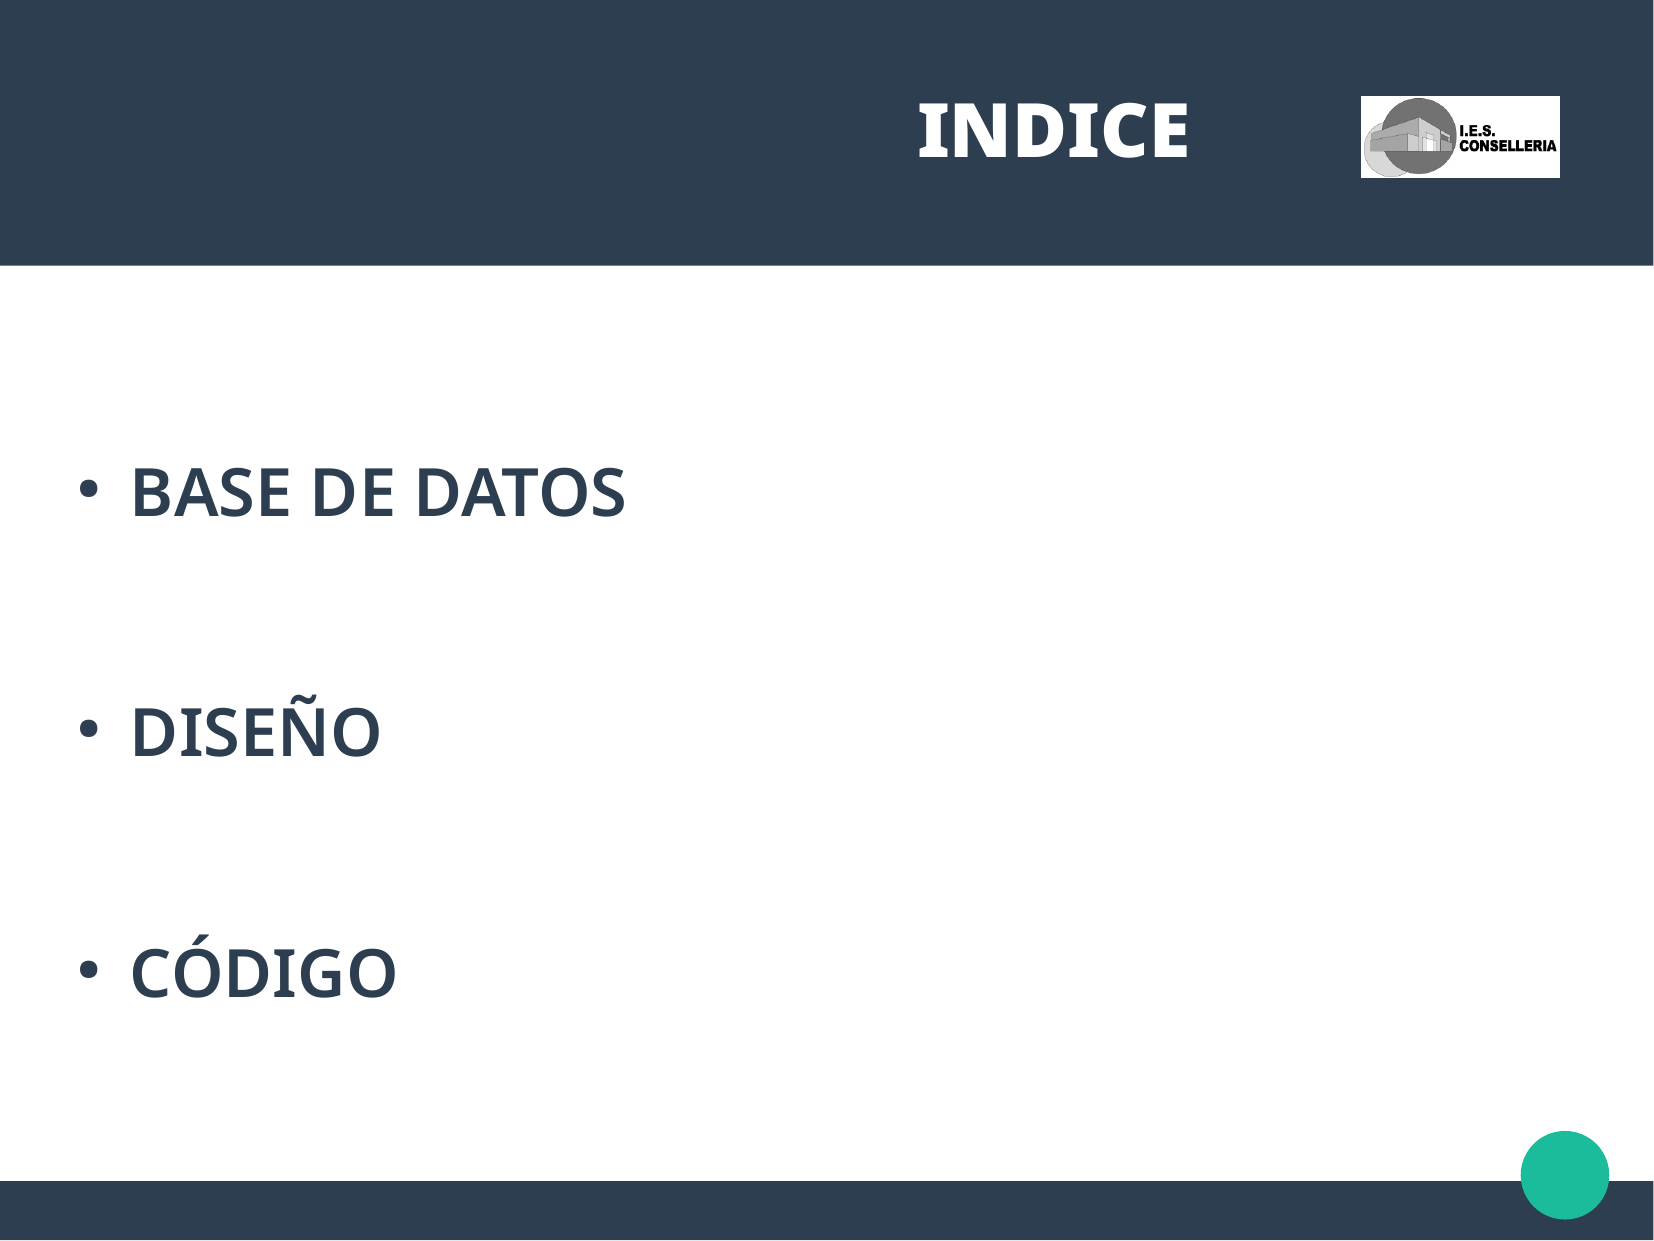

# INDICE
BASE DE DATOS
DISEÑO
CÓDIGO